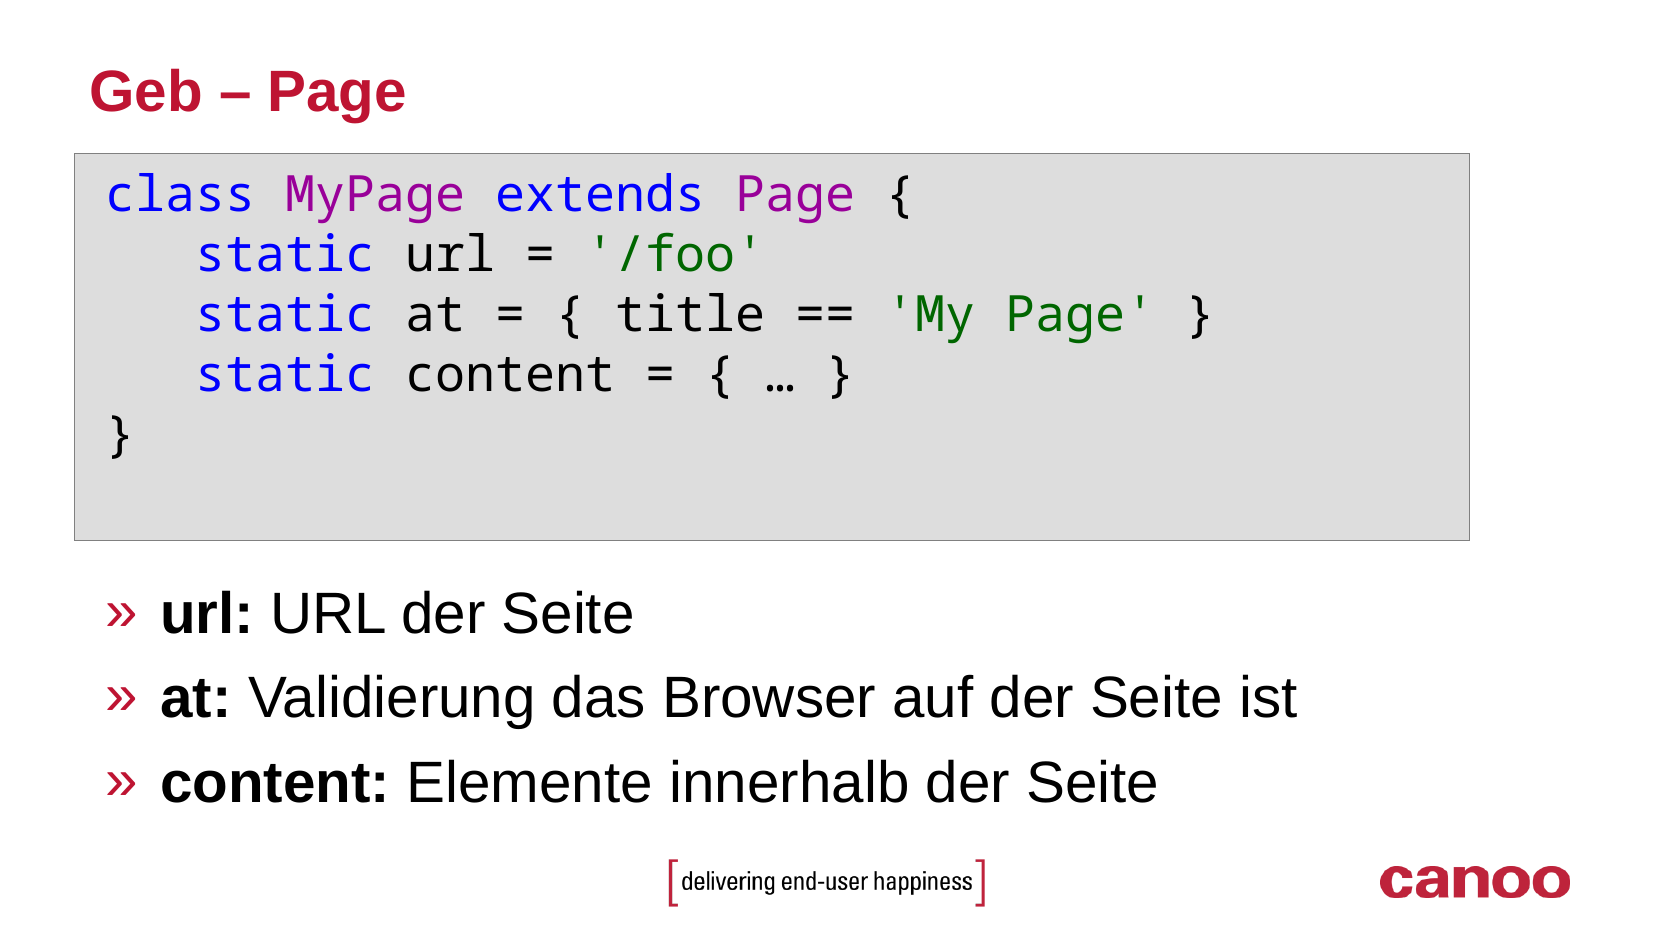

# Geb – Page
class MyPage extends Page {
 static url = '/foo'
 static at = { title == 'My Page' }
 static content = { … }
}
url: URL der Seite
at: Validierung das Browser auf der Seite ist
content: Elemente innerhalb der Seite